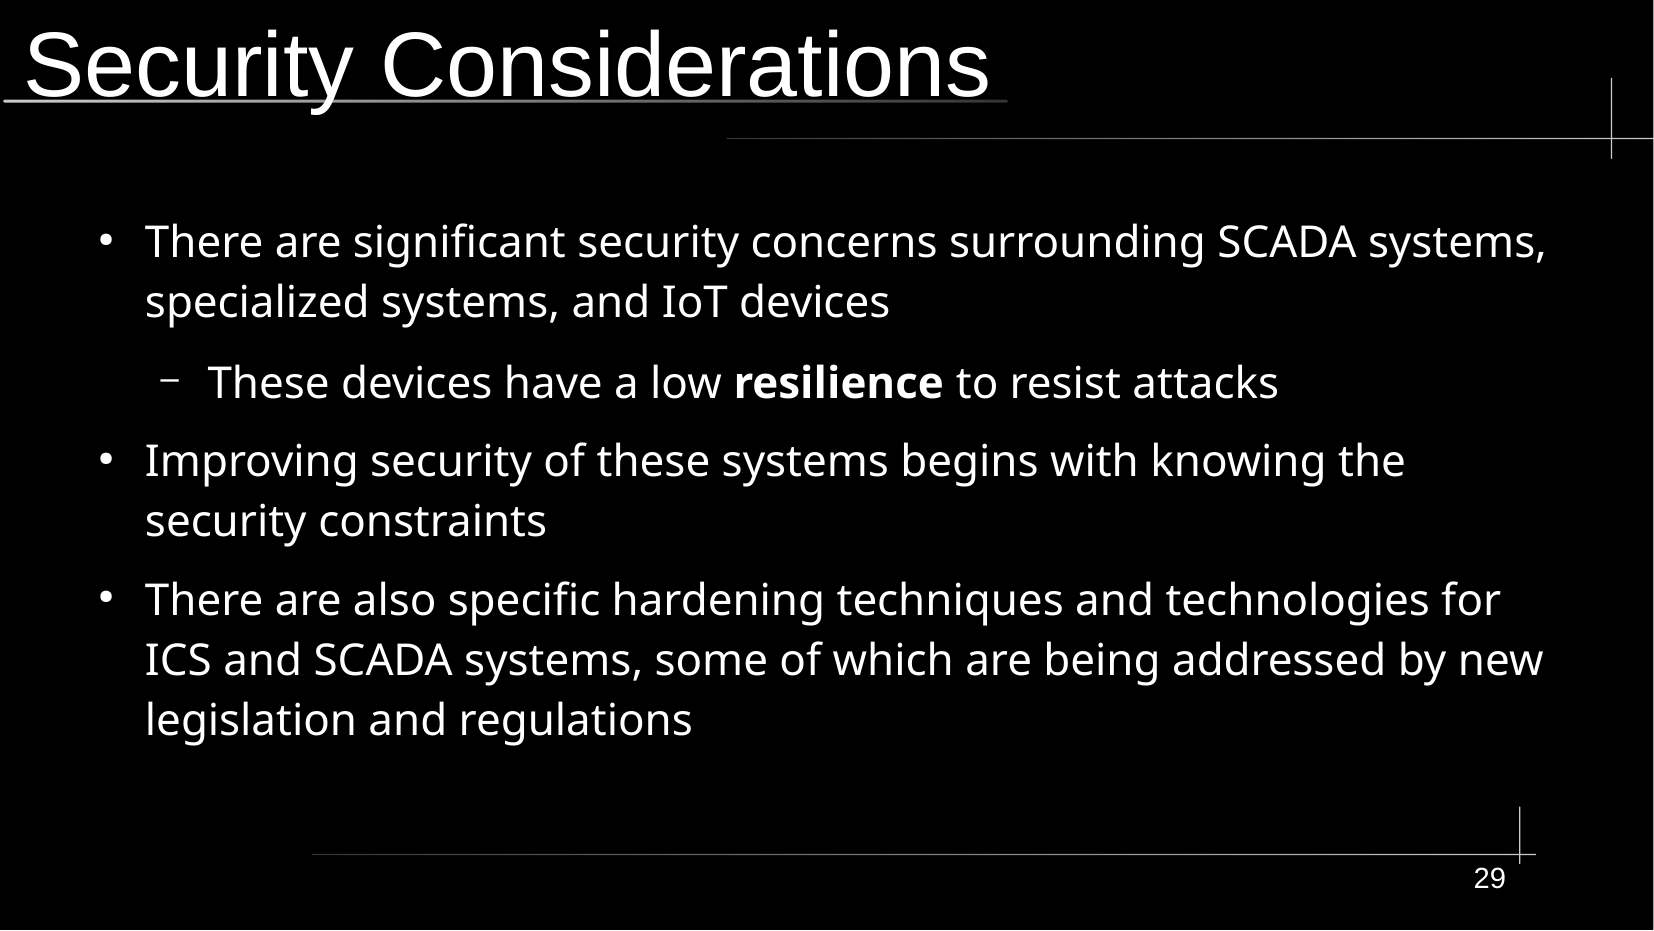

# Security Considerations
There are significant security concerns surrounding SCADA systems, specialized systems, and IoT devices
These devices have a low resilience to resist attacks
Improving security of these systems begins with knowing the security constraints
There are also specific hardening techniques and technologies for ICS and SCADA systems, some of which are being addressed by new legislation and regulations
29